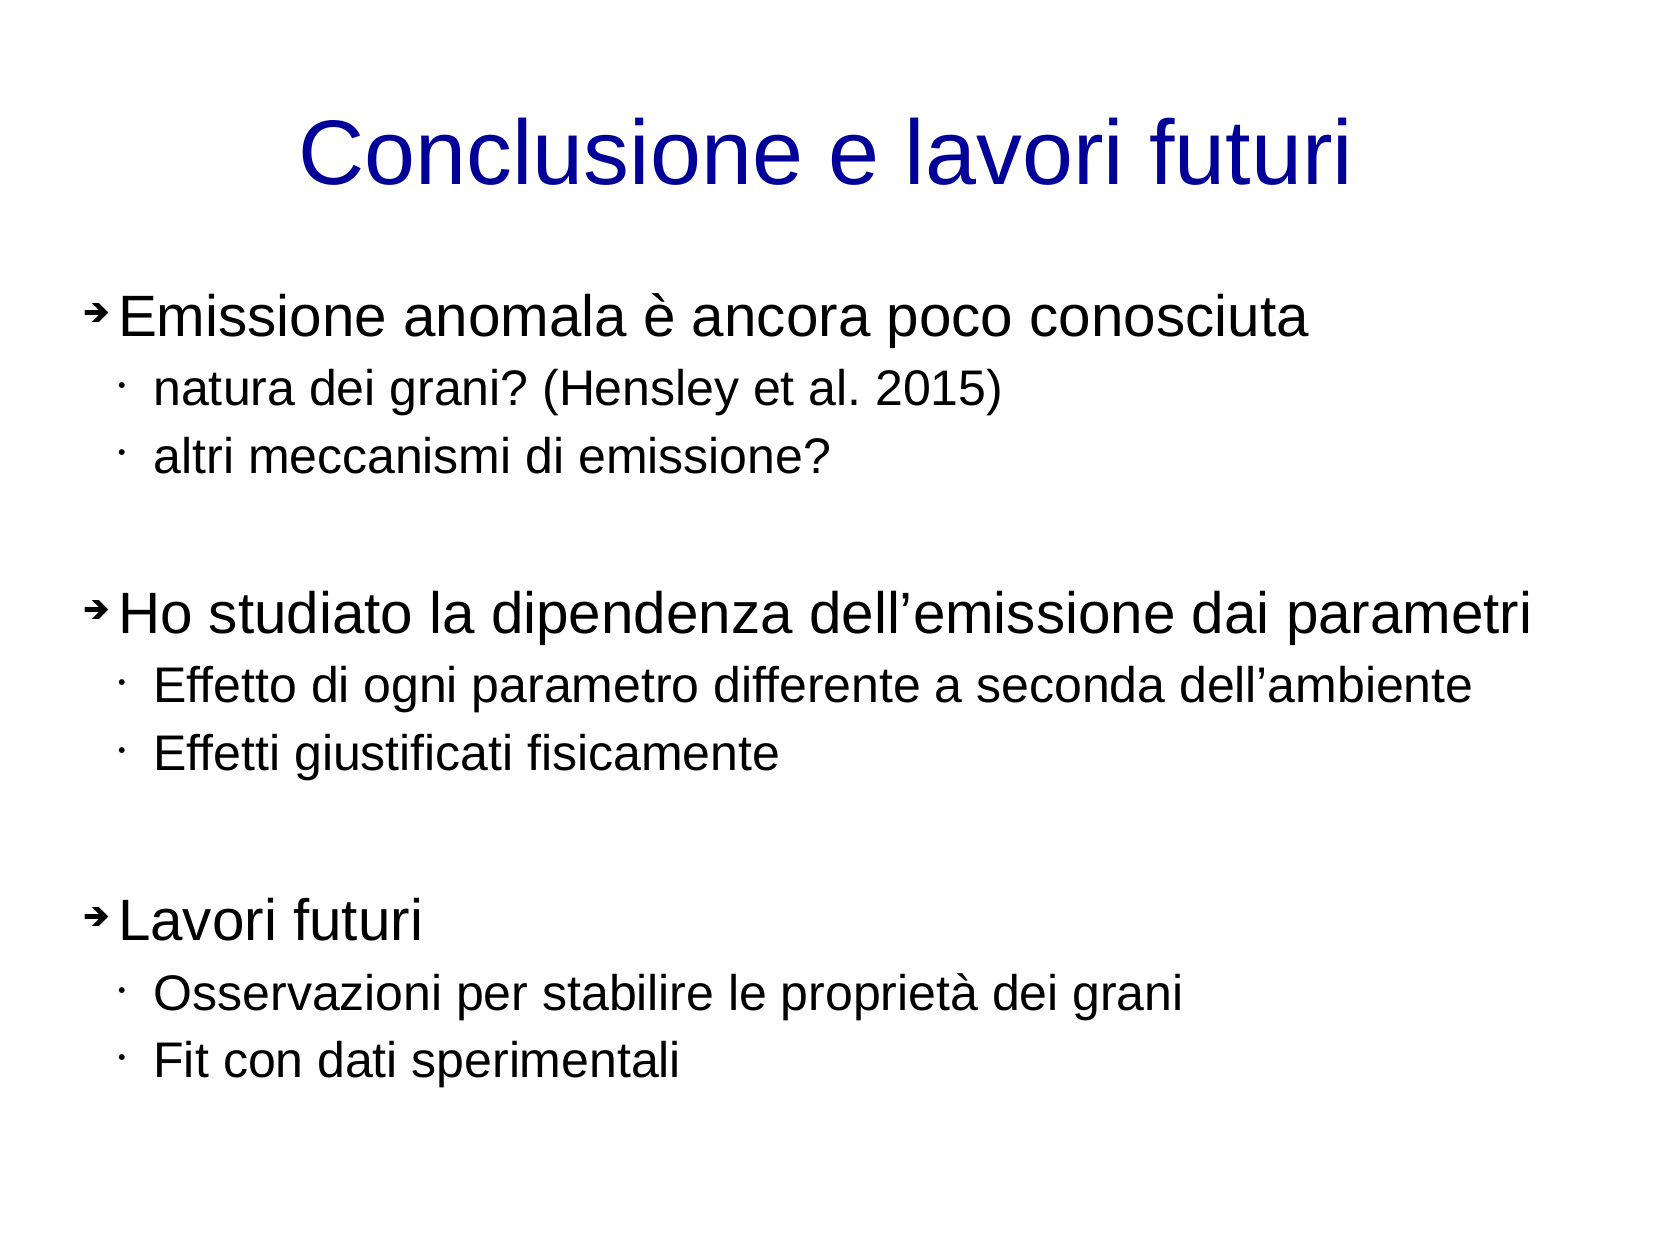

# Conclusione e lavori futuri
Emissione anomala è ancora poco conosciuta
natura dei grani? (Hensley et al. 2015)
altri meccanismi di emissione?
Ho studiato la dipendenza dell’emissione dai parametri
Effetto di ogni parametro differente a seconda dell’ambiente
Effetti giustificati fisicamente
Lavori futuri
Osservazioni per stabilire le proprietà dei grani
Fit con dati sperimentali